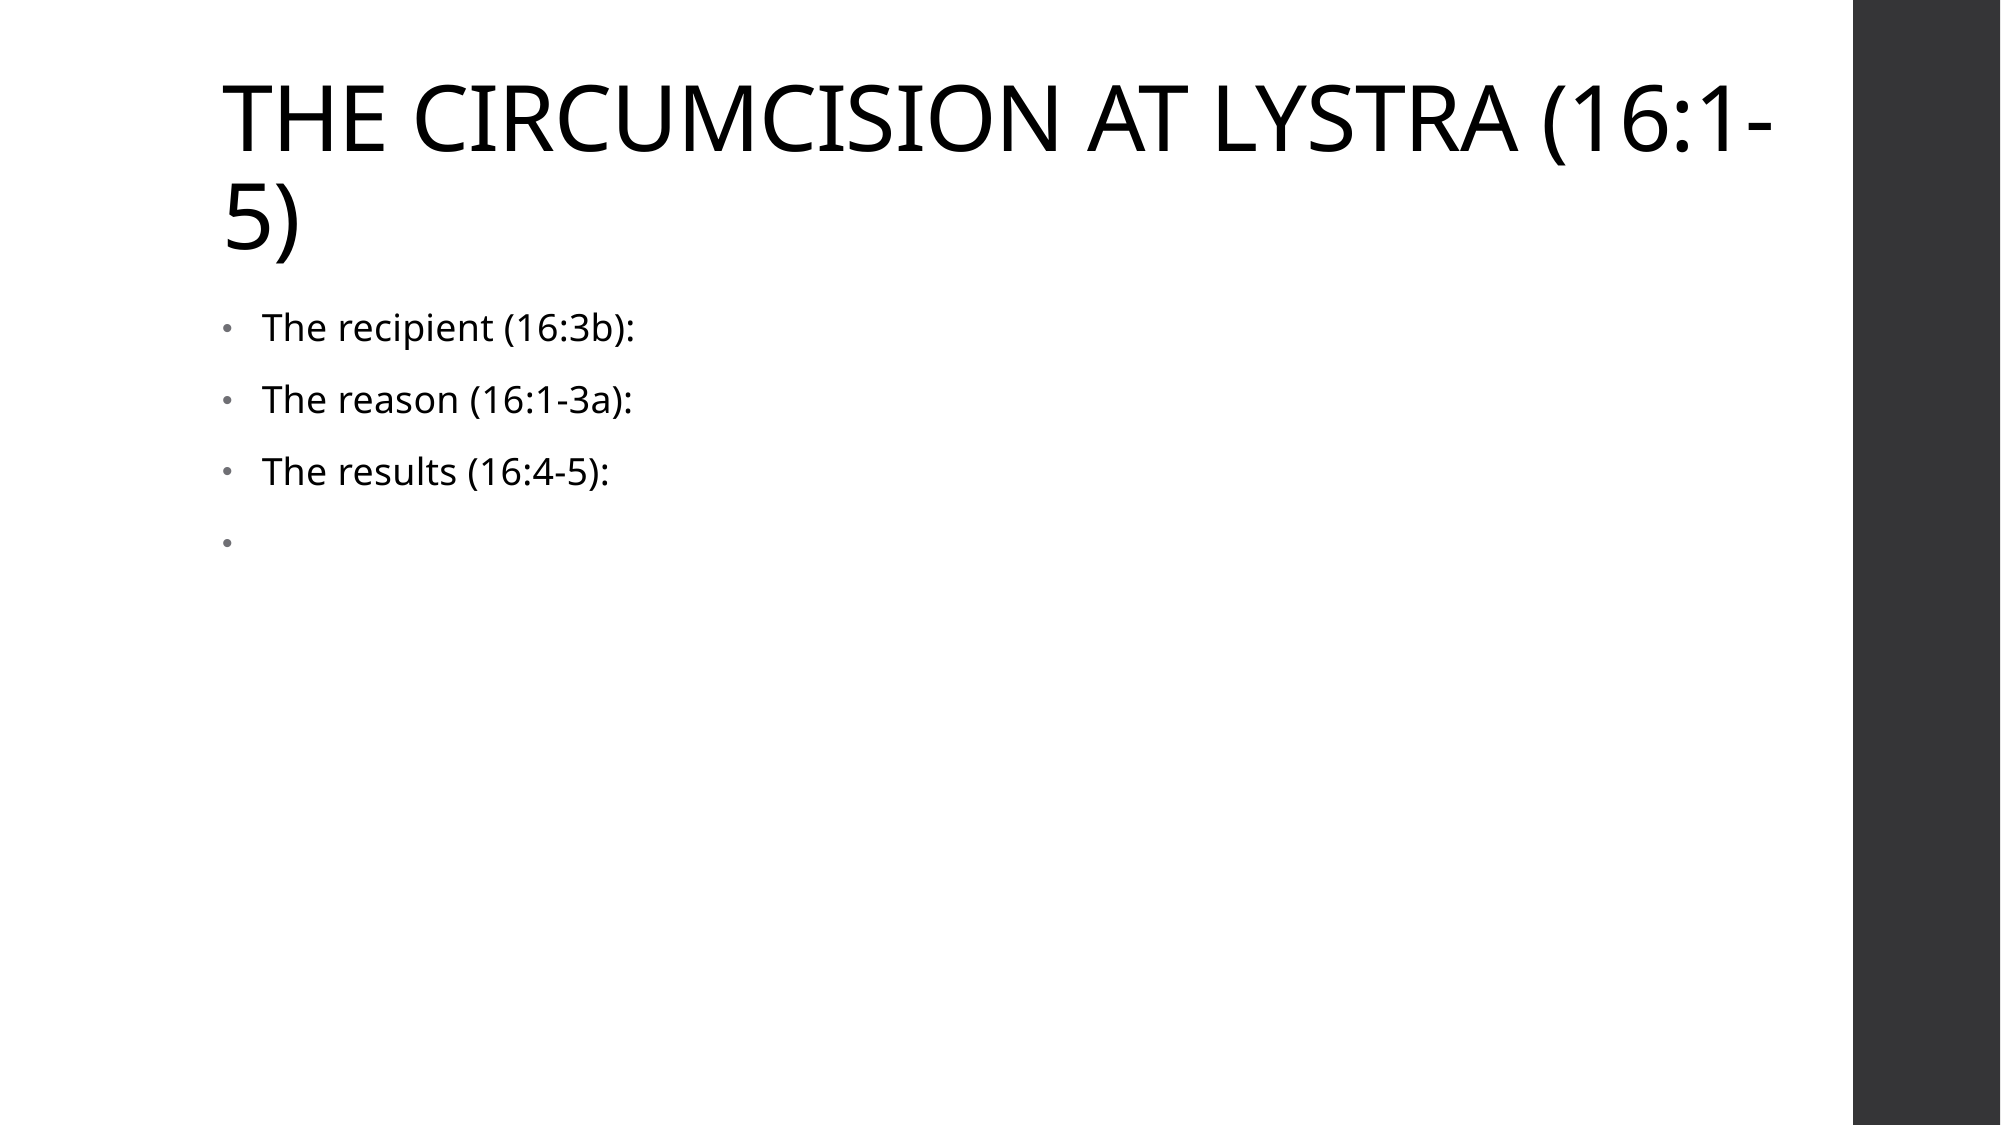

# THE CIRCUMCISION AT LYSTRA (16:1-5)
 The recipient (16:3b):
 The reason (16:1-3a):
 The results (16:4-5):